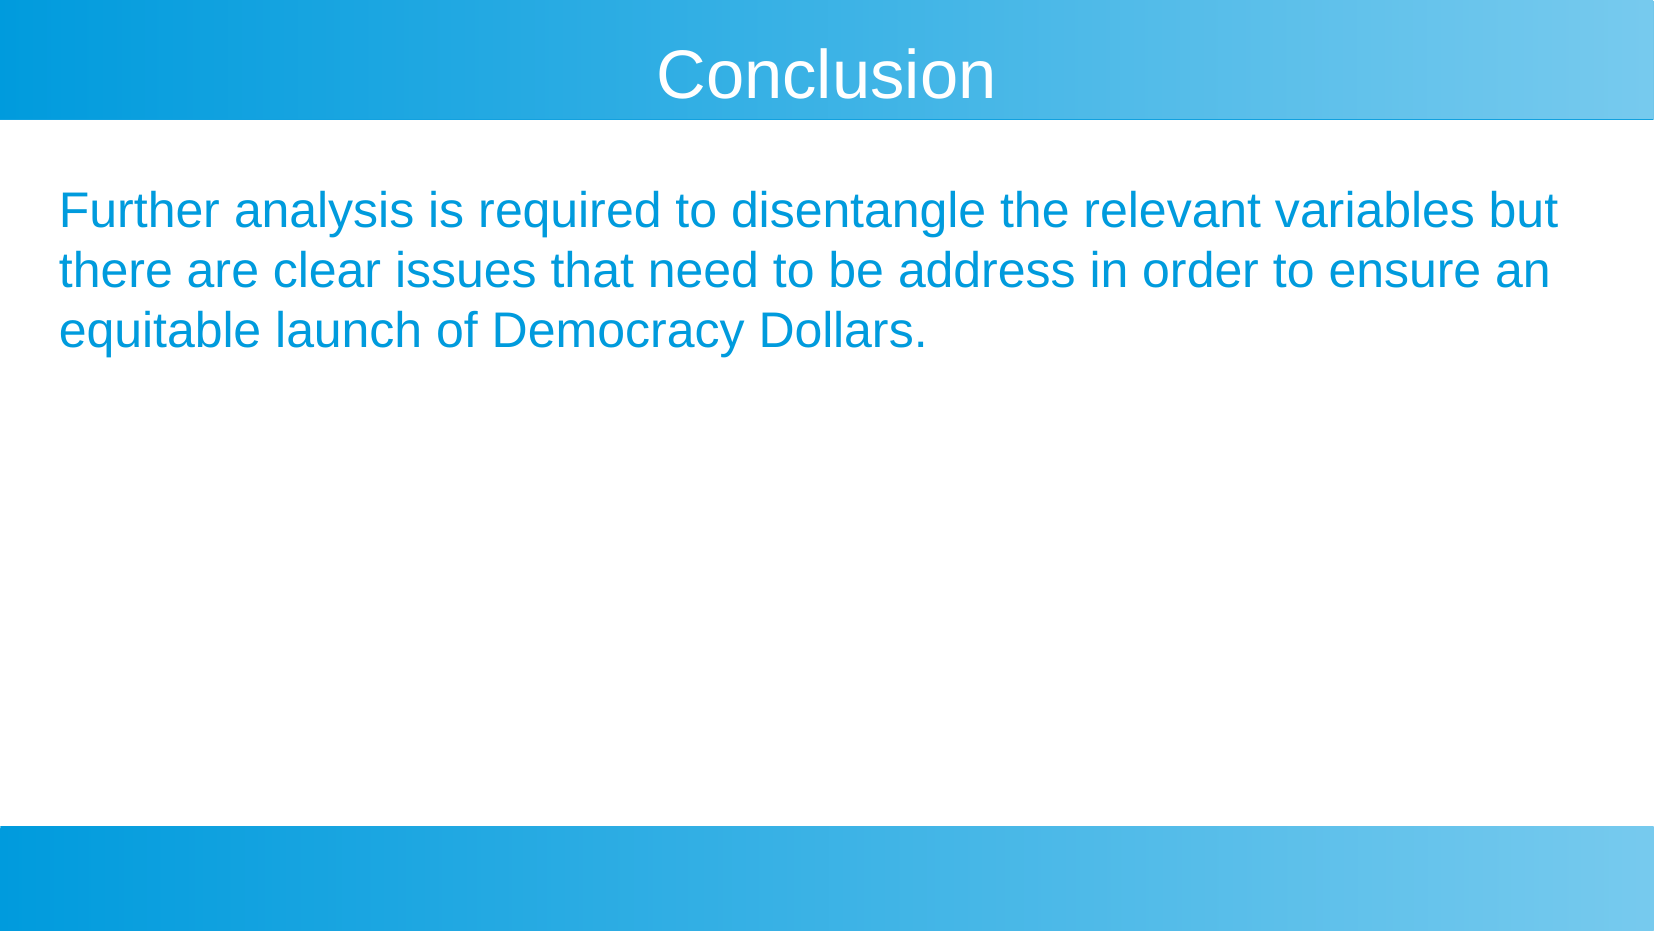

# Conclusion
Further analysis is required to disentangle the relevant variables but there are clear issues that need to be address in order to ensure an equitable launch of Democracy Dollars.